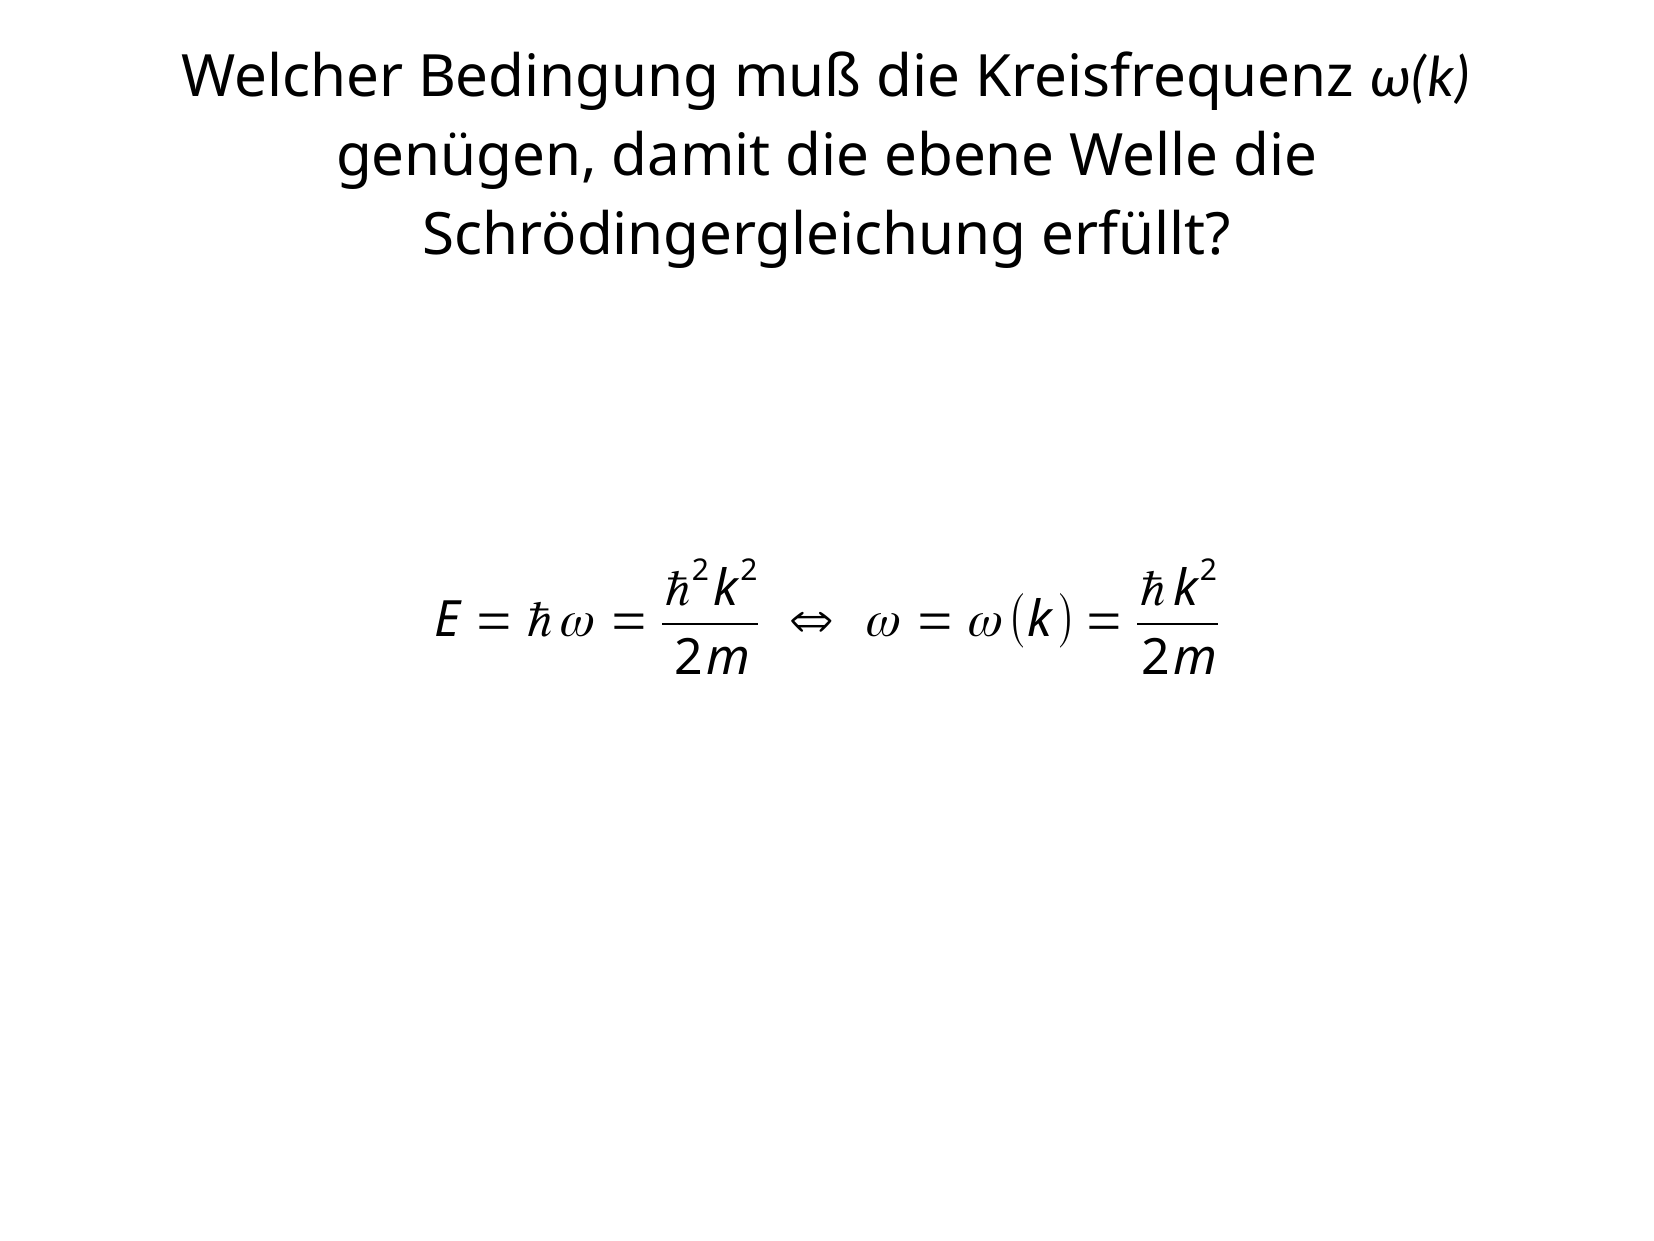

# Welcher Bedingung muß die Kreisfrequenz ω(k) genügen, damit die ebene Welle die Schrödingergleichung erfüllt?